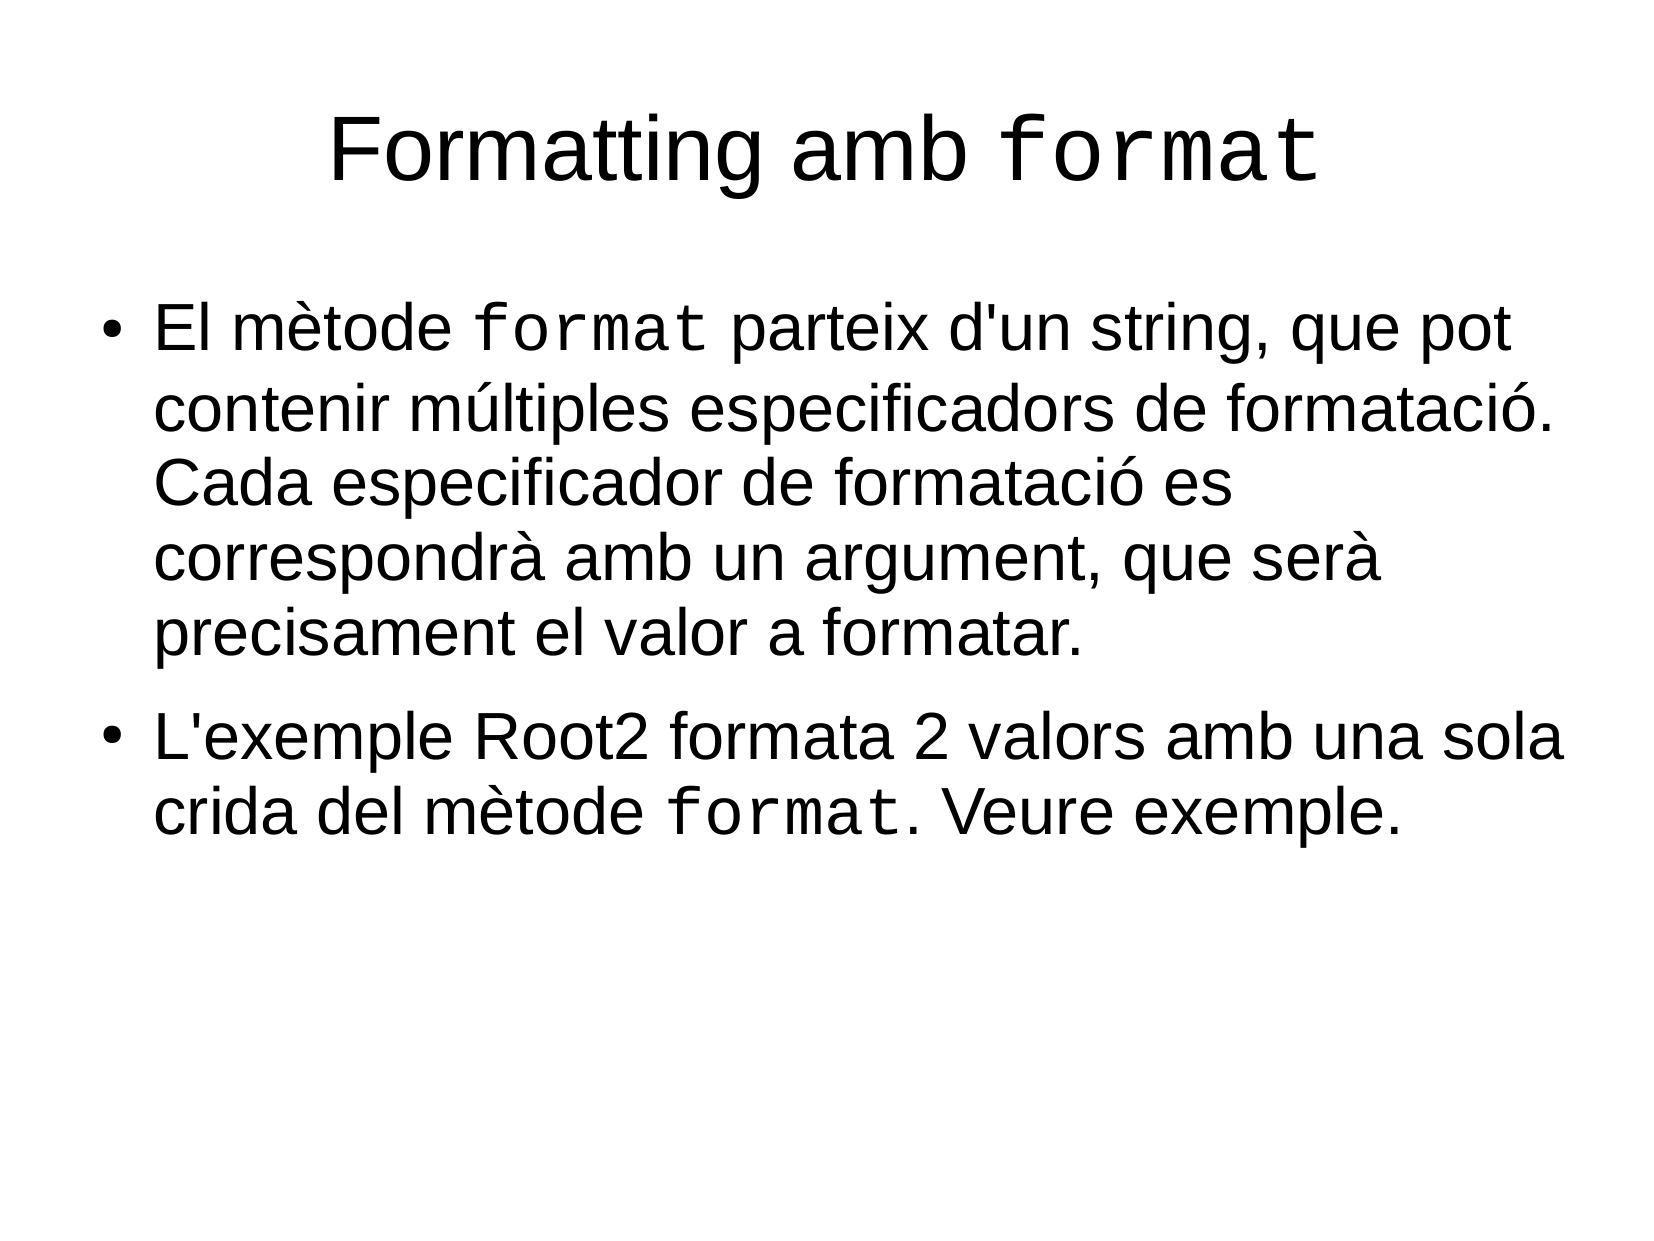

# Formatting amb format
El mètode format parteix d'un string, que pot contenir múltiples especificadors de formatació. Cada especificador de formatació es correspondrà amb un argument, que serà precisament el valor a formatar.
L'exemple Root2 formata 2 valors amb una sola crida del mètode format. Veure exemple.